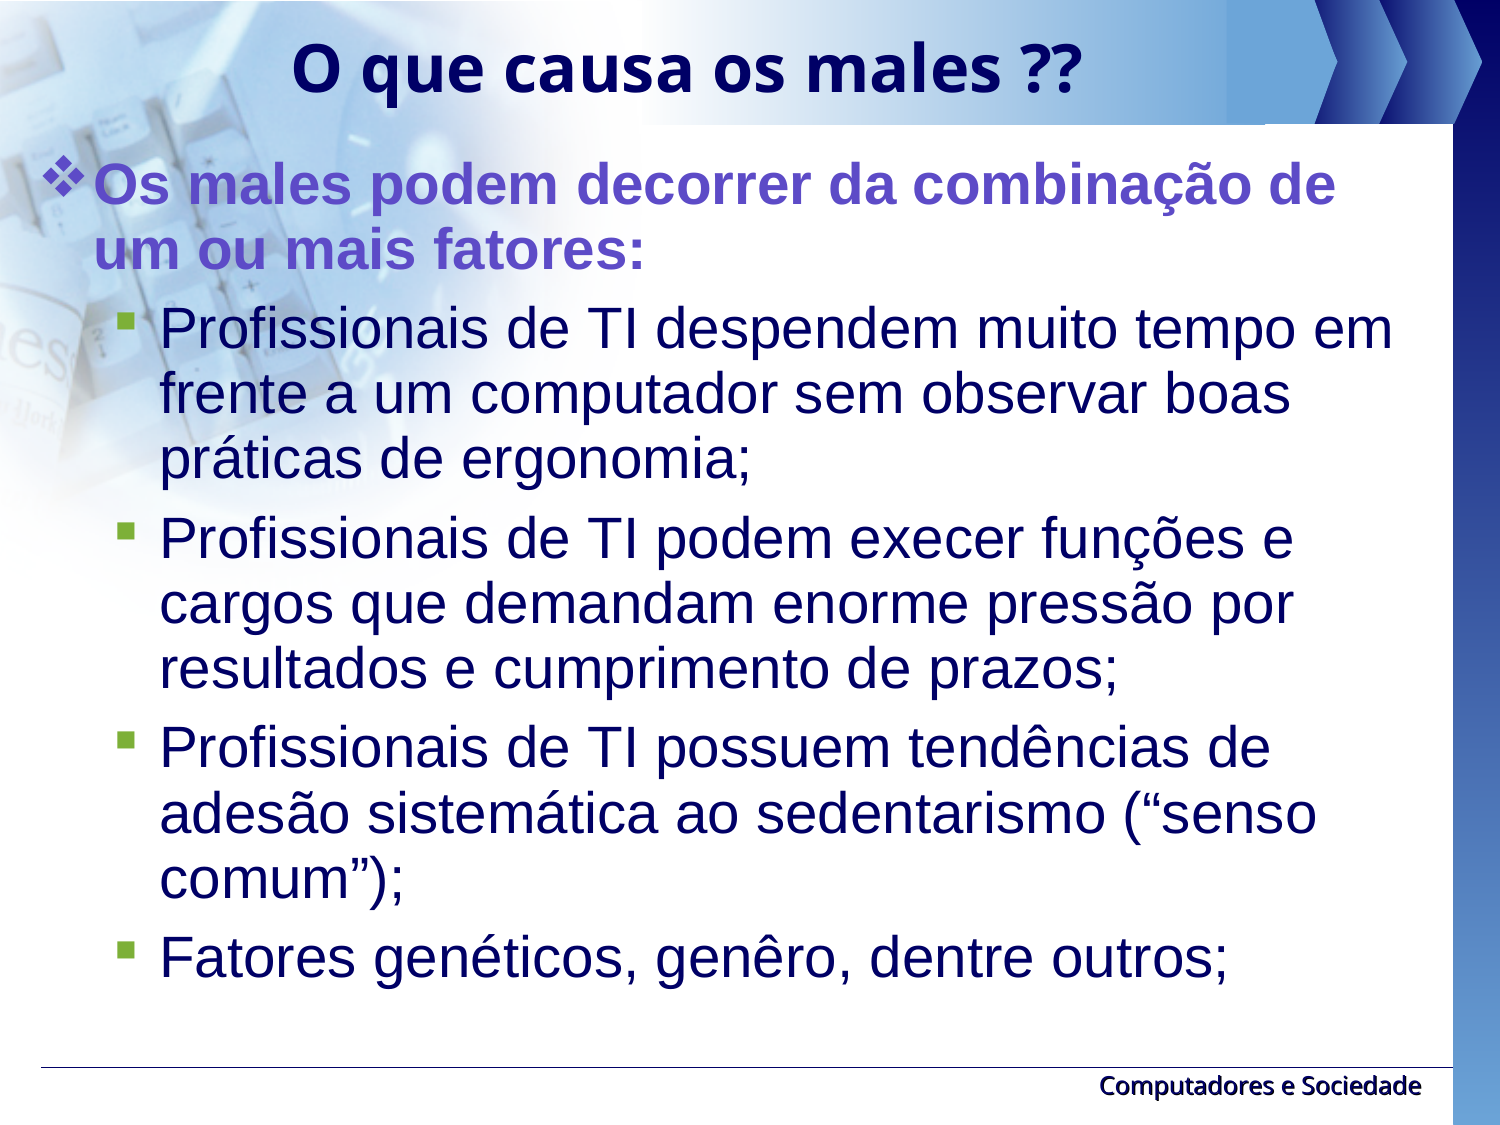

# O que causa os males ??
Os males podem decorrer da combinação de um ou mais fatores:
Profissionais de TI despendem muito tempo em frente a um computador sem observar boas práticas de ergonomia;
Profissionais de TI podem execer funções e cargos que demandam enorme pressão por resultados e cumprimento de prazos;
Profissionais de TI possuem tendências de adesão sistemática ao sedentarismo (“senso comum”);
Fatores genéticos, genêro, dentre outros;